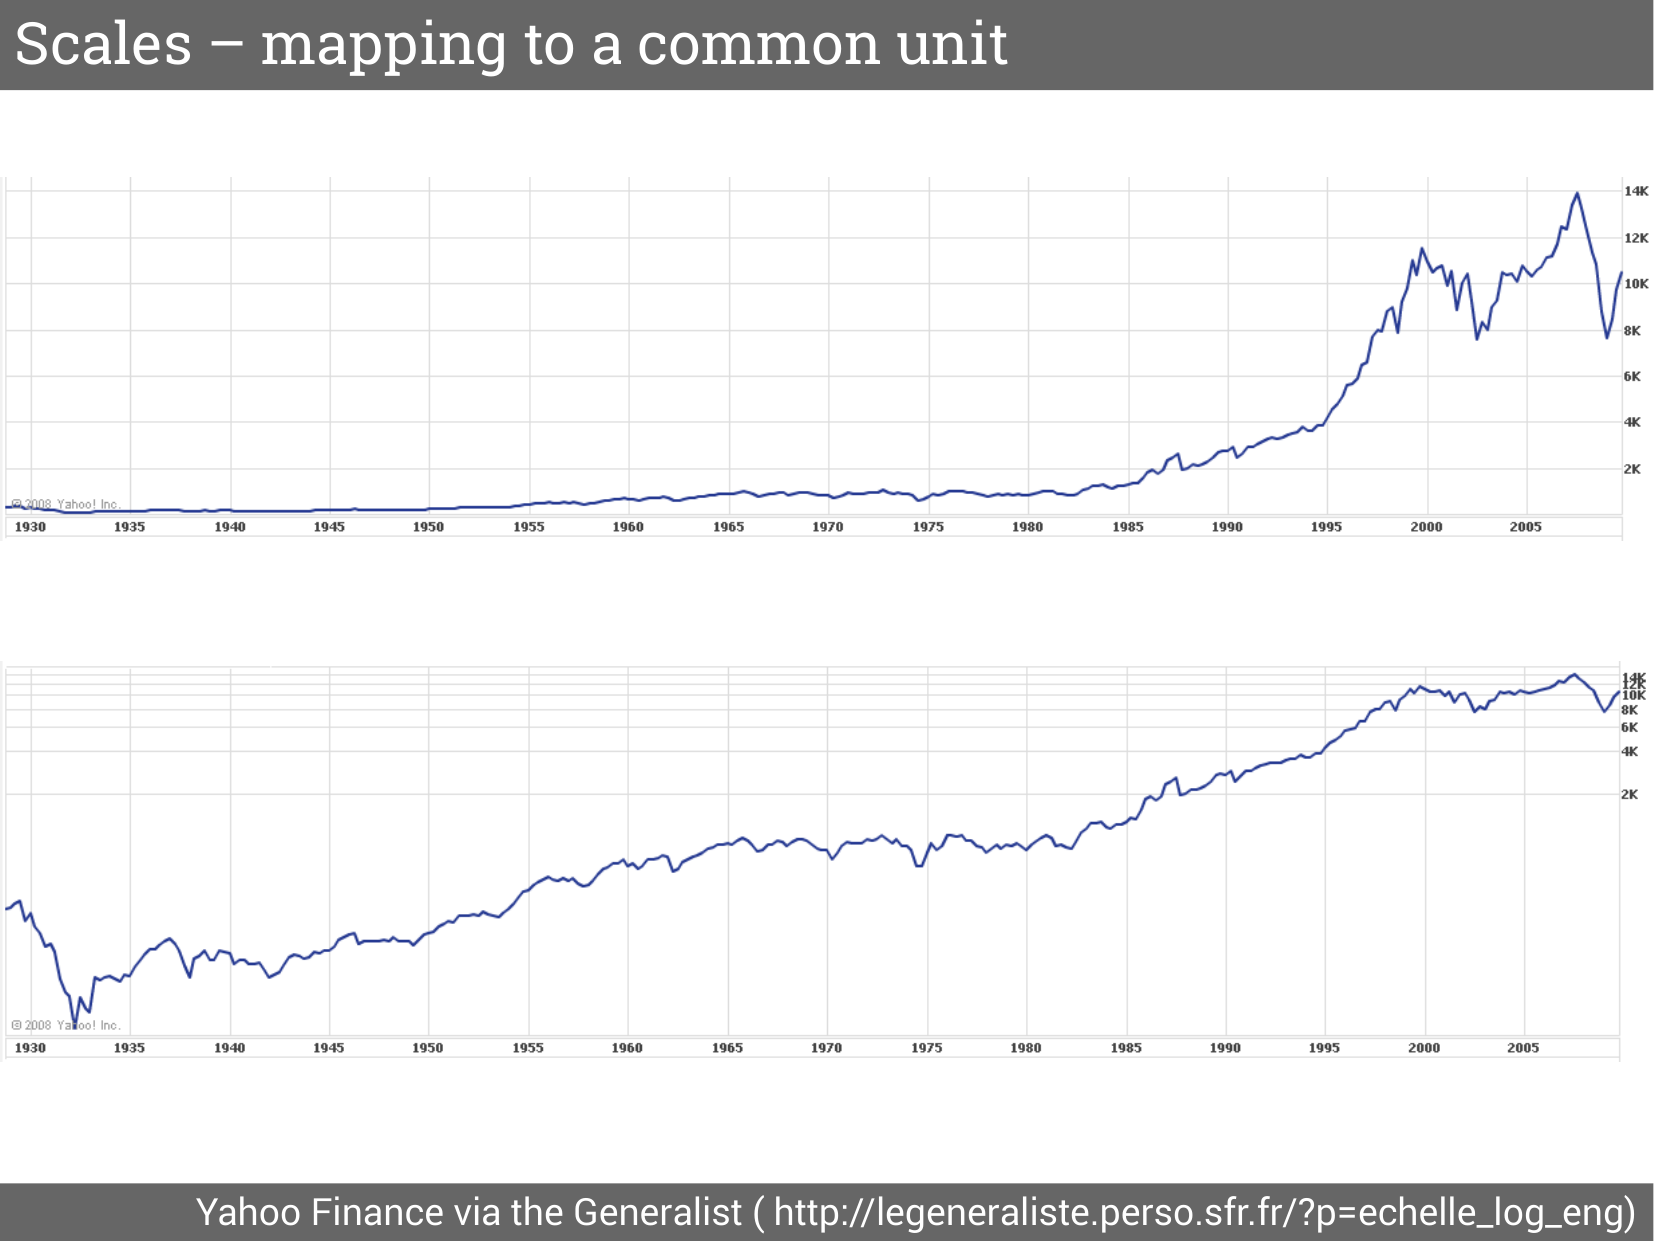

Scales – mapping to a common unit
Yahoo Finance via the Generalist ( http://legeneraliste.perso.sfr.fr/?p=echelle_log_eng)